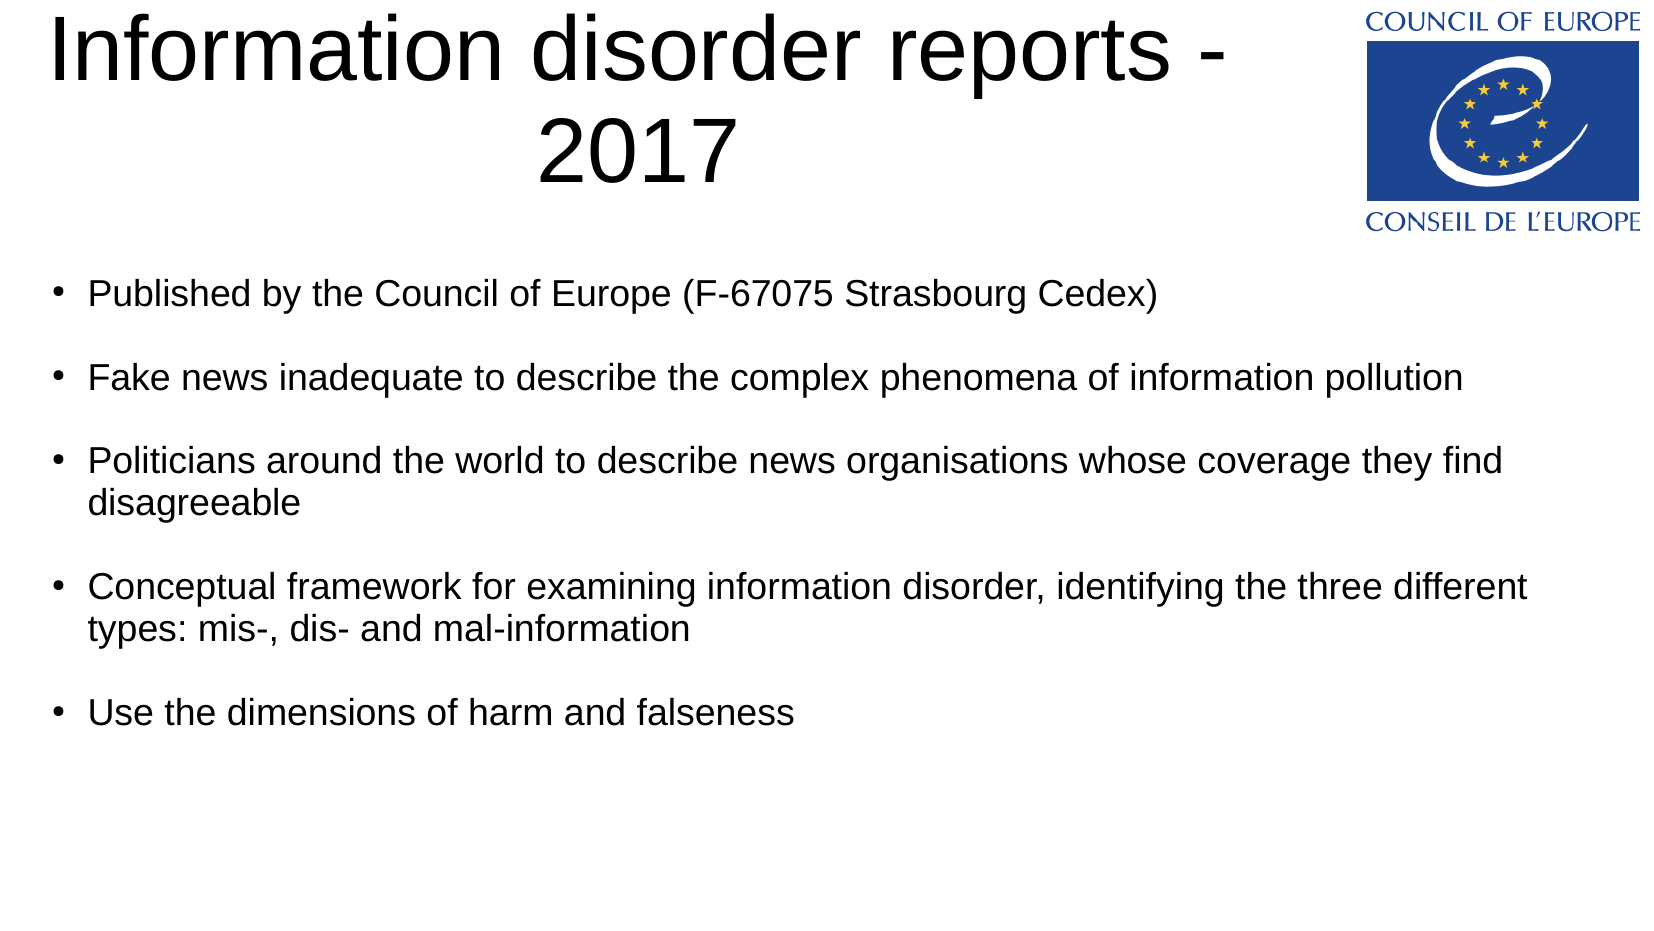

# Information disorder reports - 2017
Published by the Council of Europe (F-67075 Strasbourg Cedex)
Fake news inadequate to describe the complex phenomena of information pollution
Politicians around the world to describe news organisations whose coverage they find disagreeable
Conceptual framework for examining information disorder, identifying the three different types: mis-, dis- and mal-information
Use the dimensions of harm and falseness